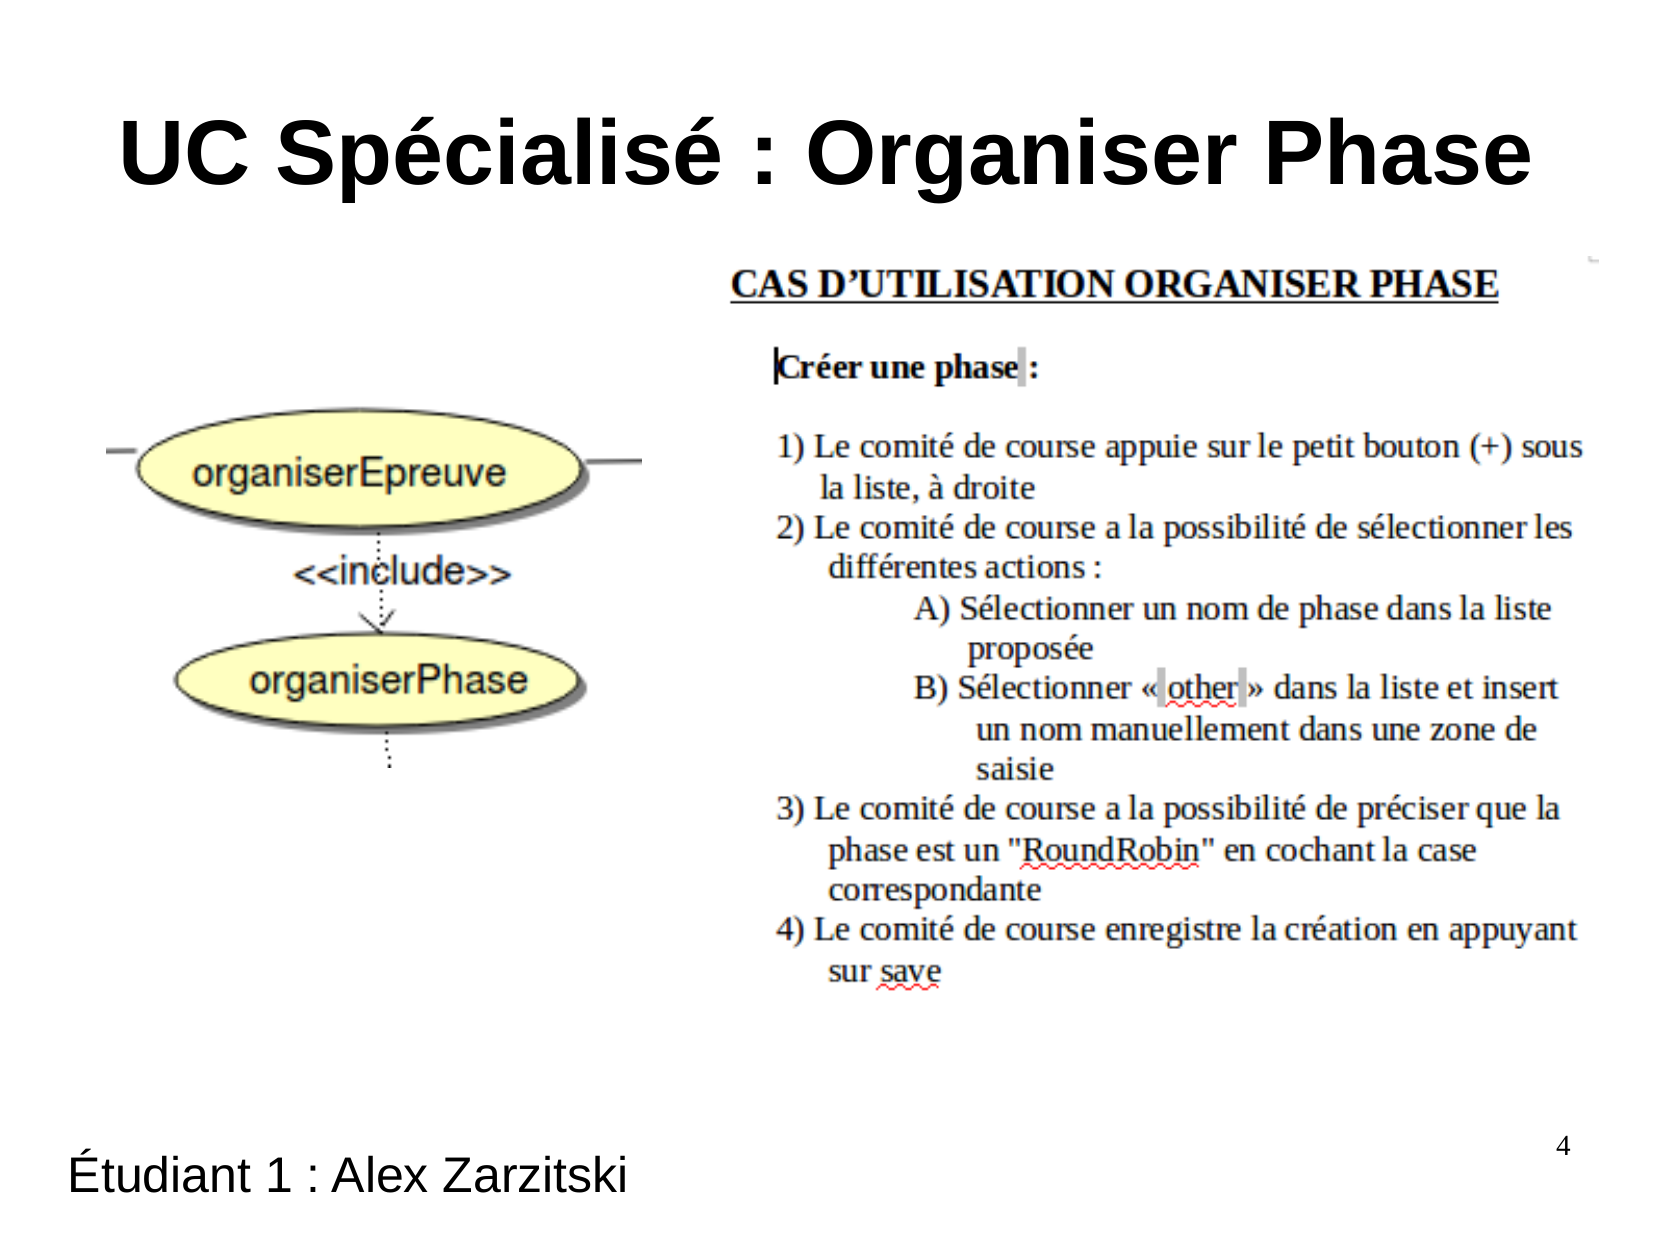

# UC Spécialisé : Organiser Phase
4
Étudiant 1 : Alex Zarzitski